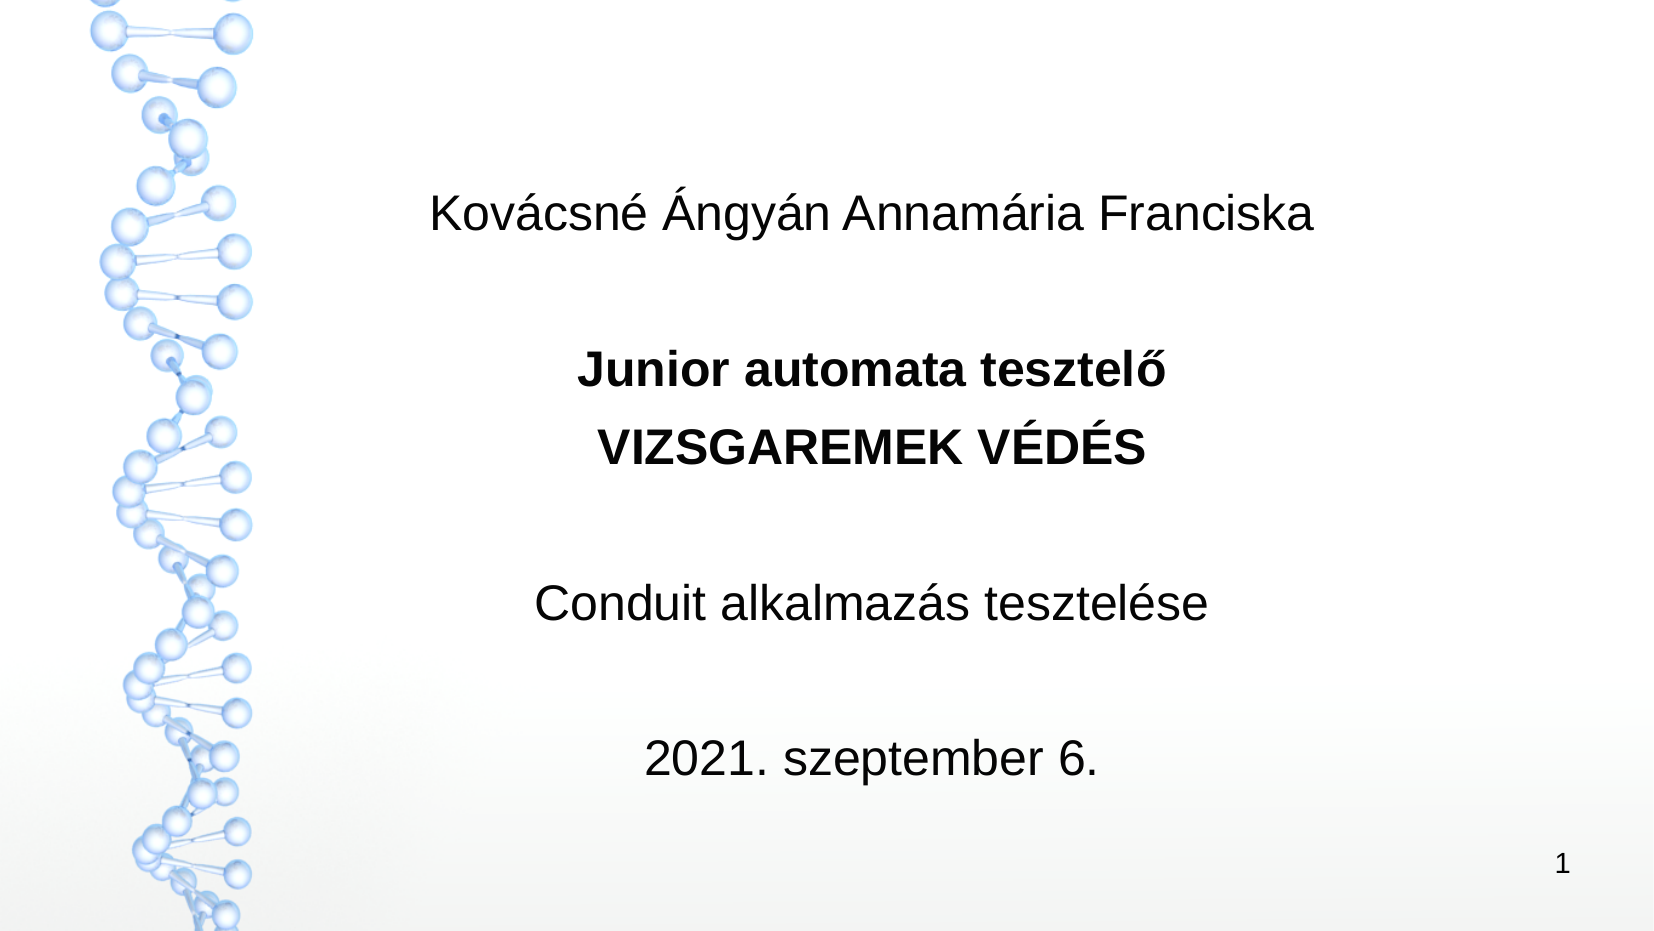

# Kovácsné Ángyán Annamária Franciska
Junior automata tesztelő
VIZSGAREMEK VÉDÉS
Conduit alkalmazás tesztelése
2021. szeptember 6.
1